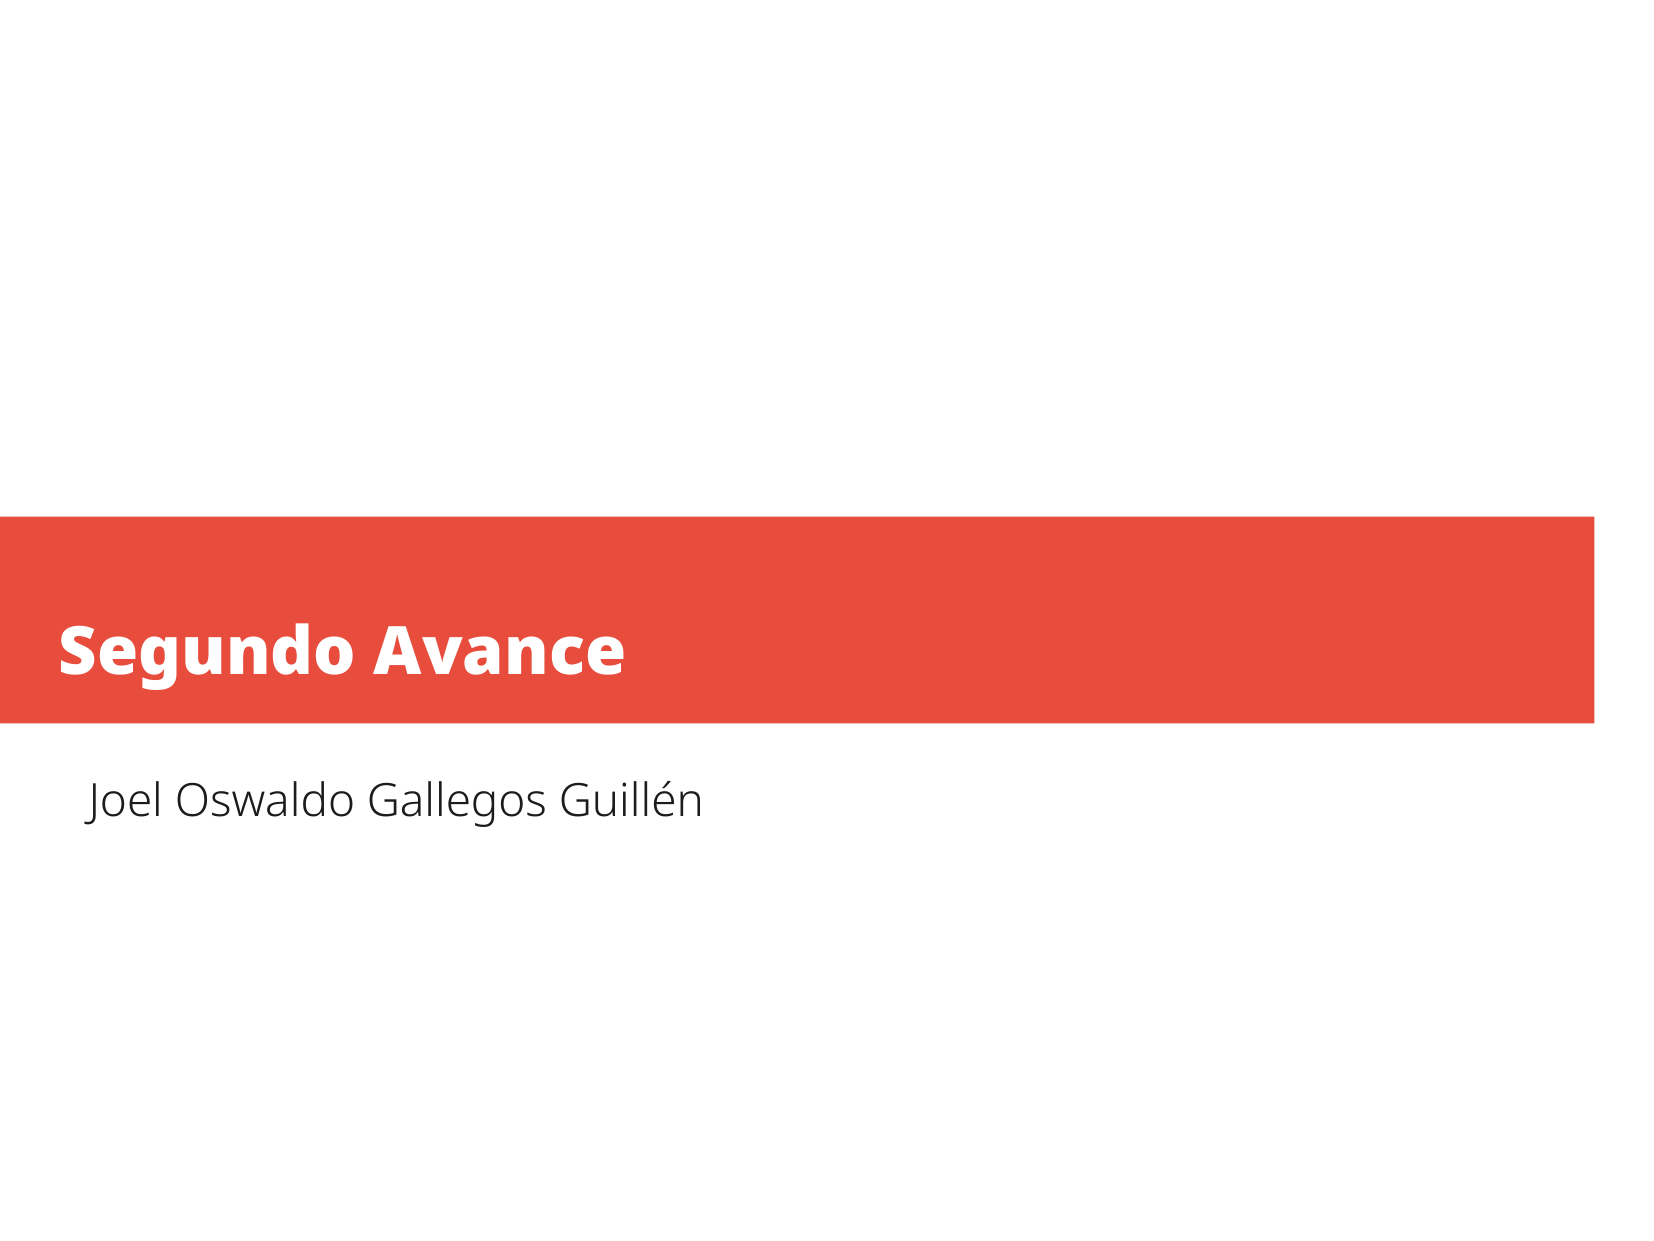

# Segundo Avance
Joel Oswaldo Gallegos Guillén